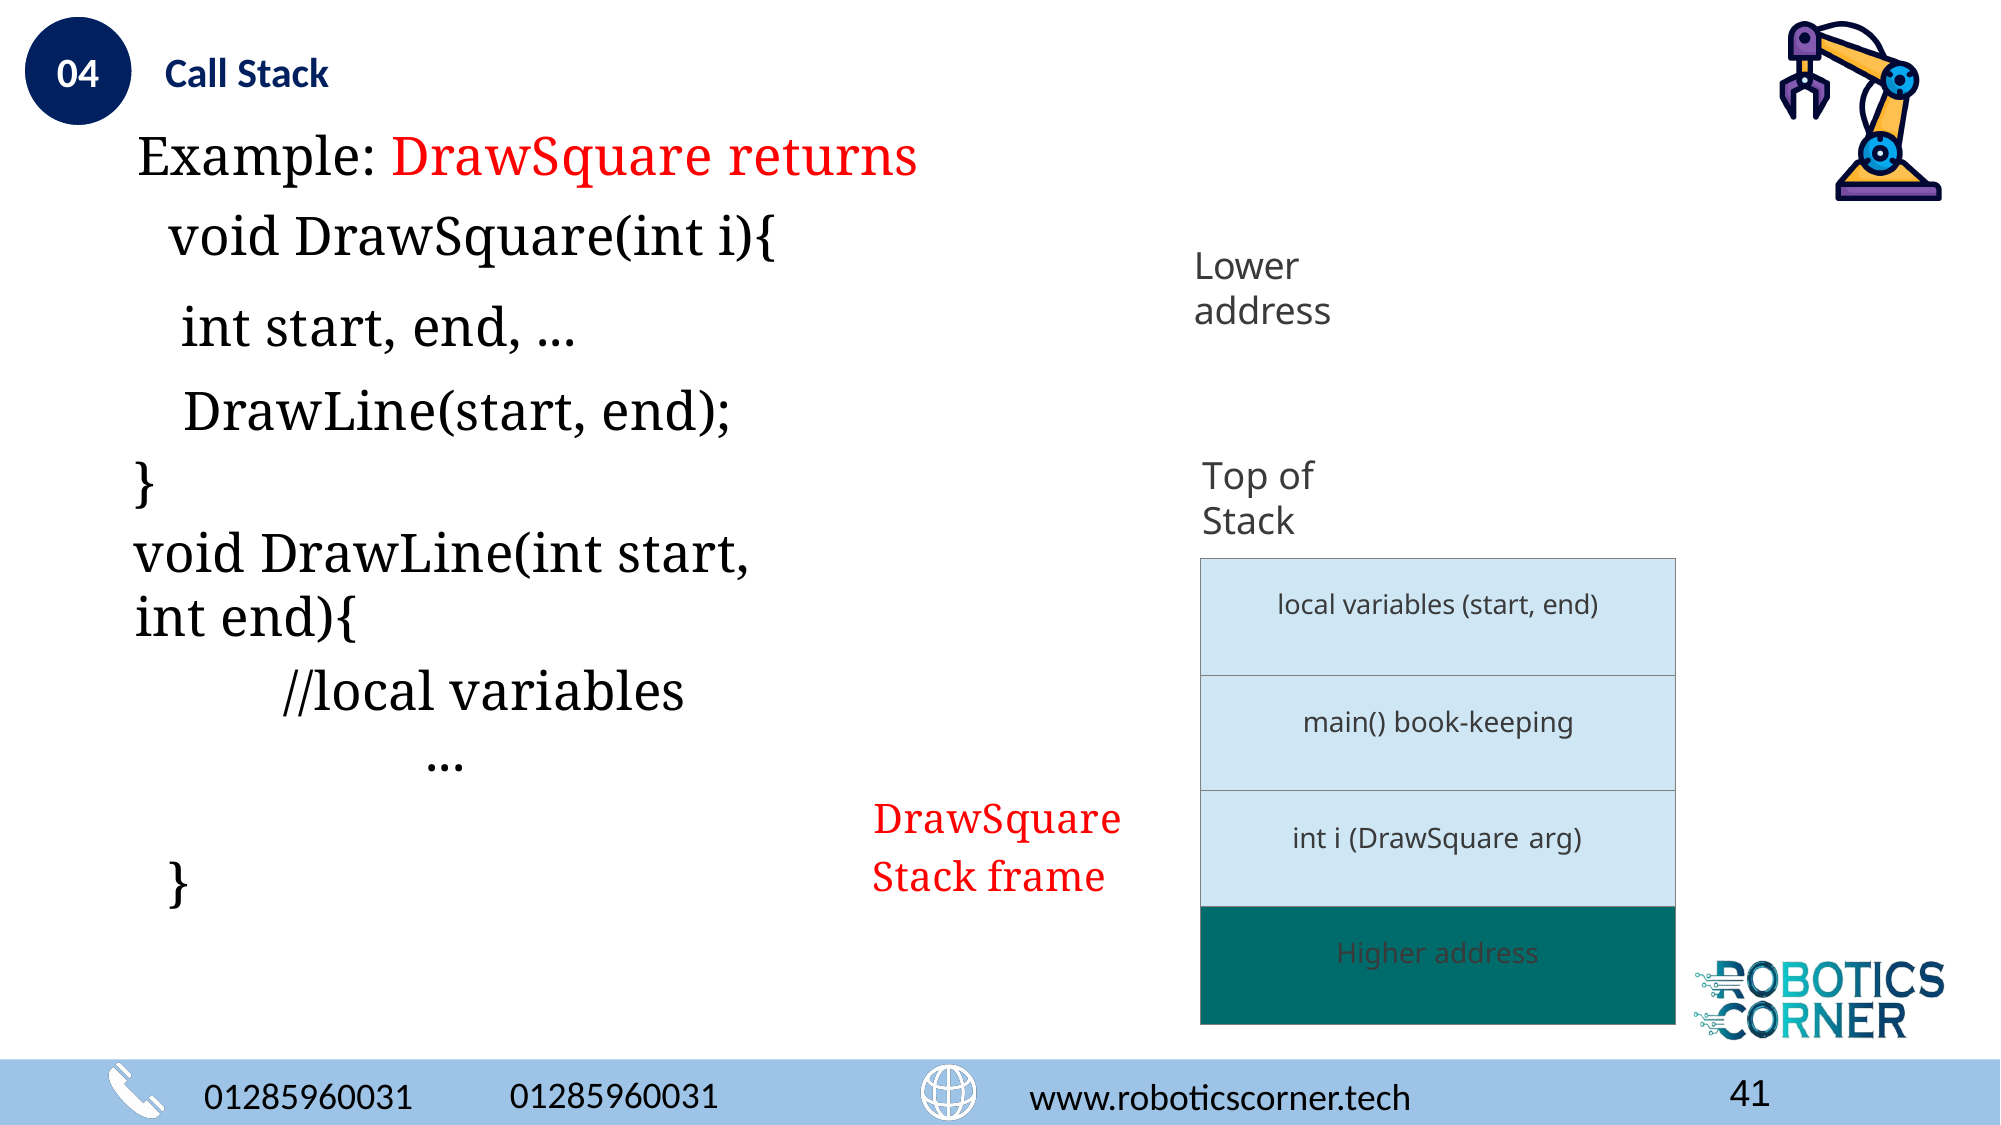

04
Call Stack
Example: DrawSquare returns void DrawSquare(int i){
int start, end, ... DrawLine(start, end);
}
void DrawLine(int start,	int end){
//local variables
Lower address
Top of Stack
| local variables (start, end) |
| --- |
| main() book-keeping |
| int i (DrawSquare arg) |
| Higher address |
...
DrawSquare Stack frame
}